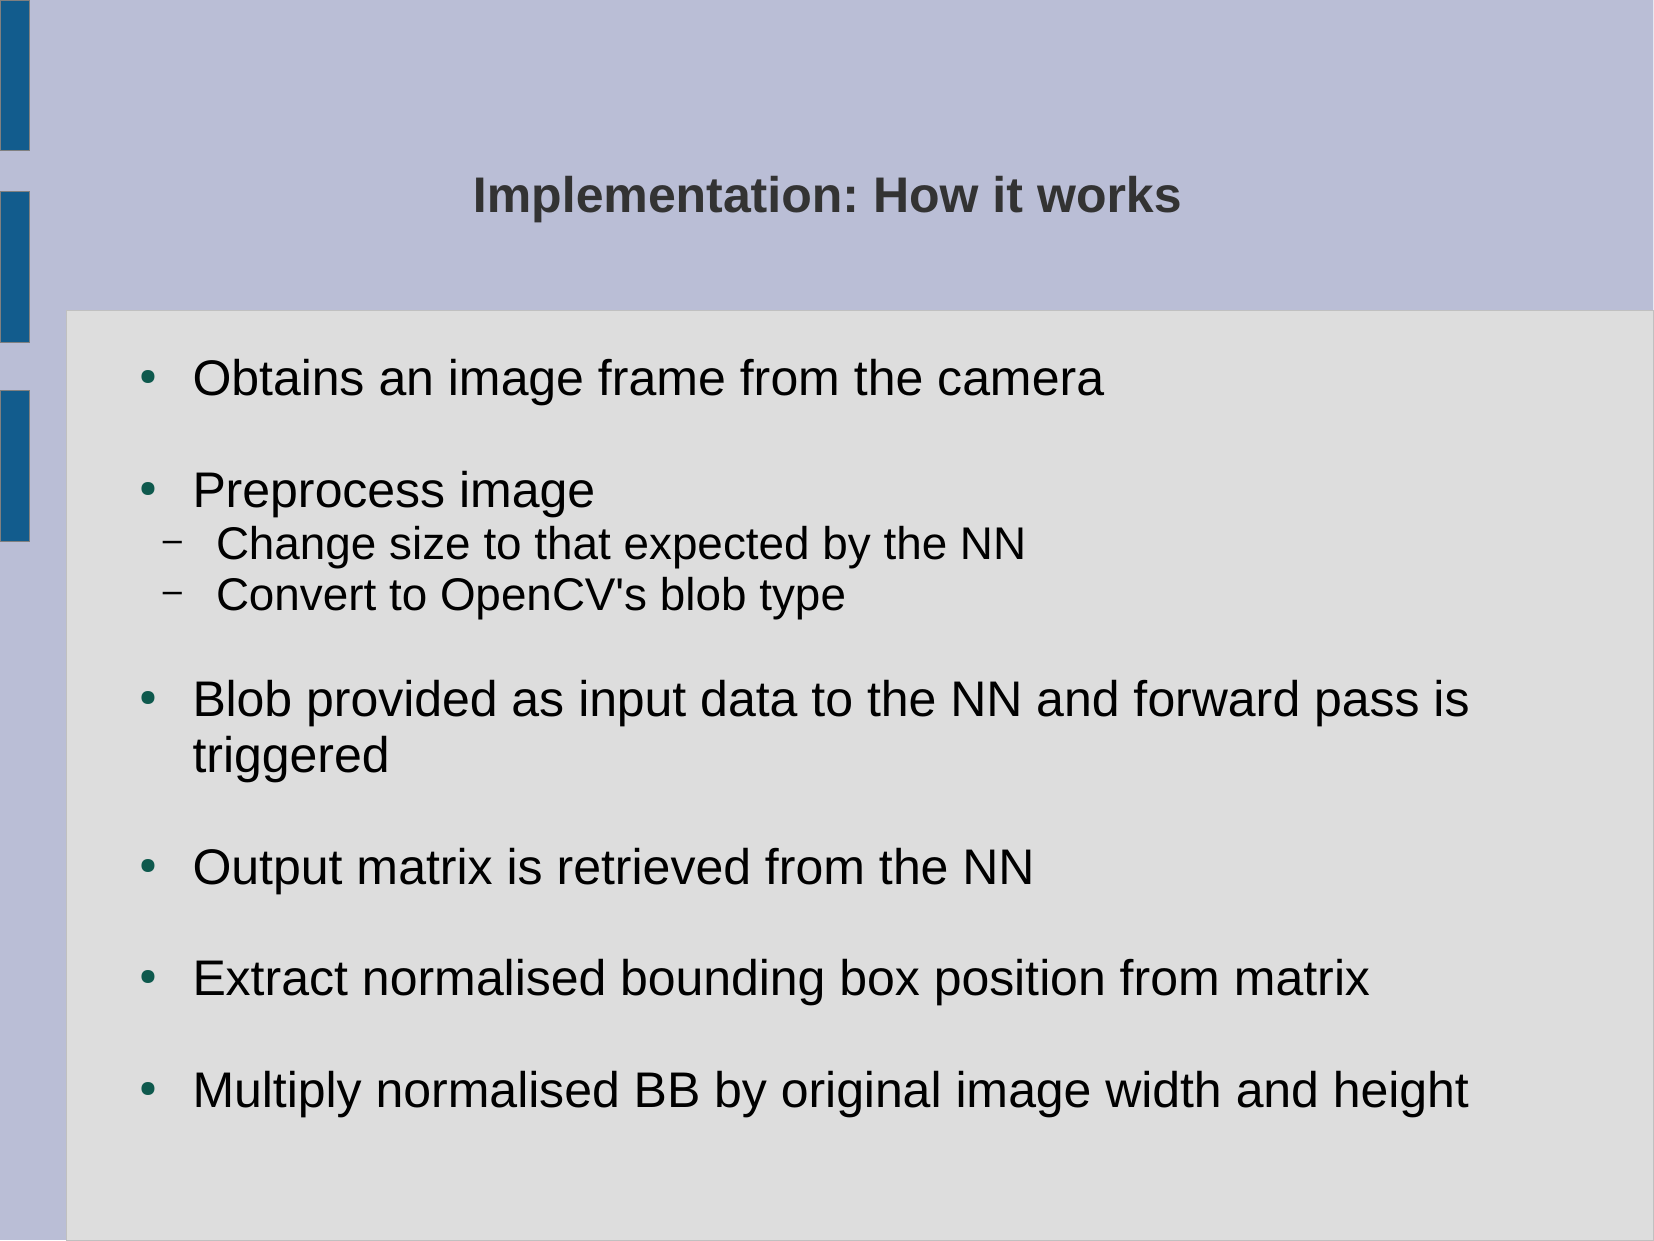

# Implementation: How it works
Obtains an image frame from the camera
Preprocess image
Change size to that expected by the NN
Convert to OpenCV's blob type
Blob provided as input data to the NN and forward pass is triggered
Output matrix is retrieved from the NN
Extract normalised bounding box position from matrix
Multiply normalised BB by original image width and height